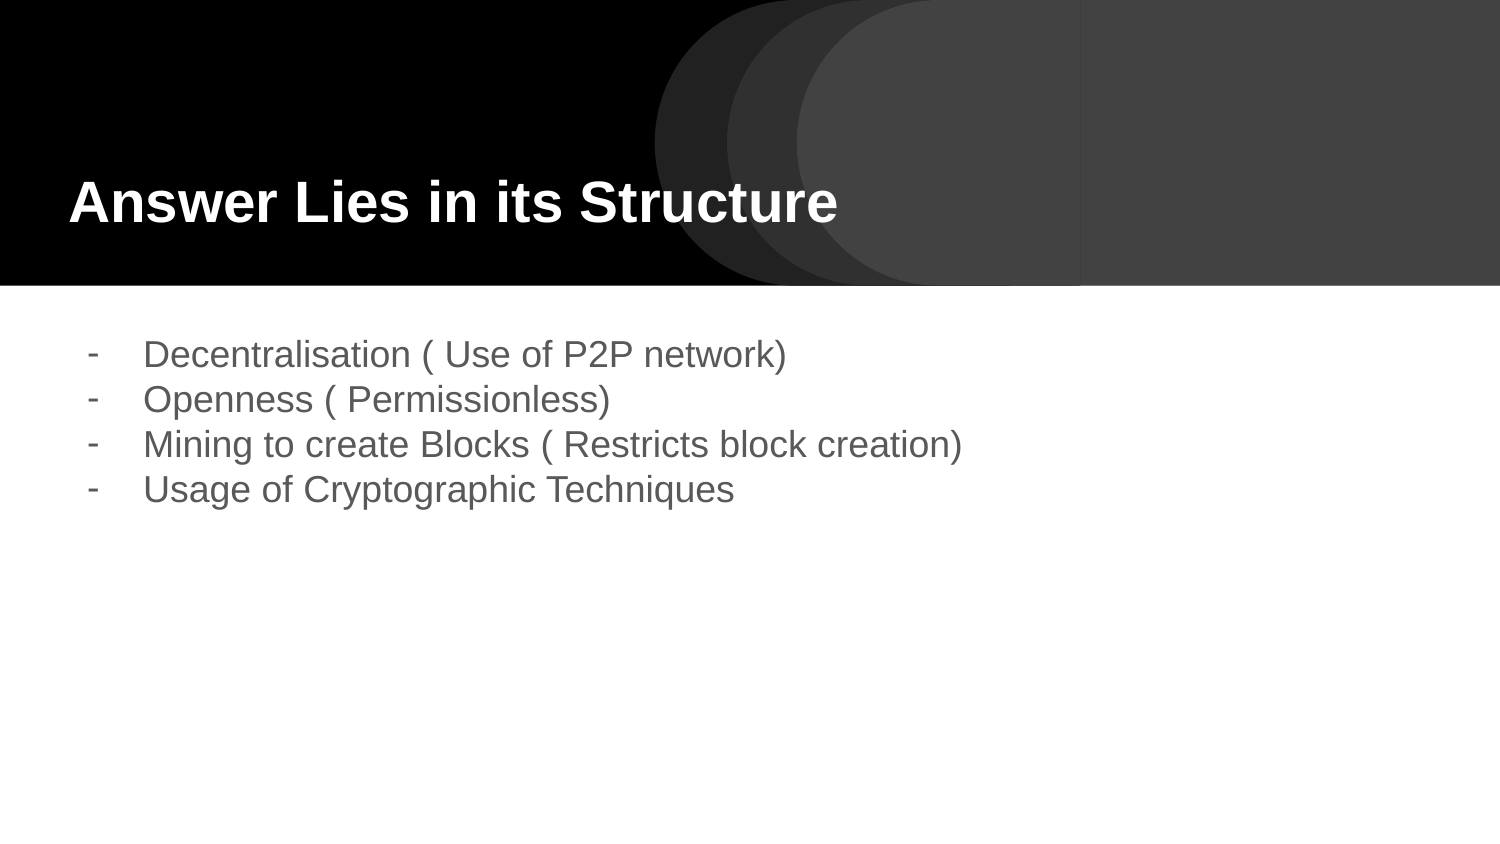

# Answer Lies in its Structure
Decentralisation ( Use of P2P network)
Openness ( Permissionless)
Mining to create Blocks ( Restricts block creation)
Usage of Cryptographic Techniques